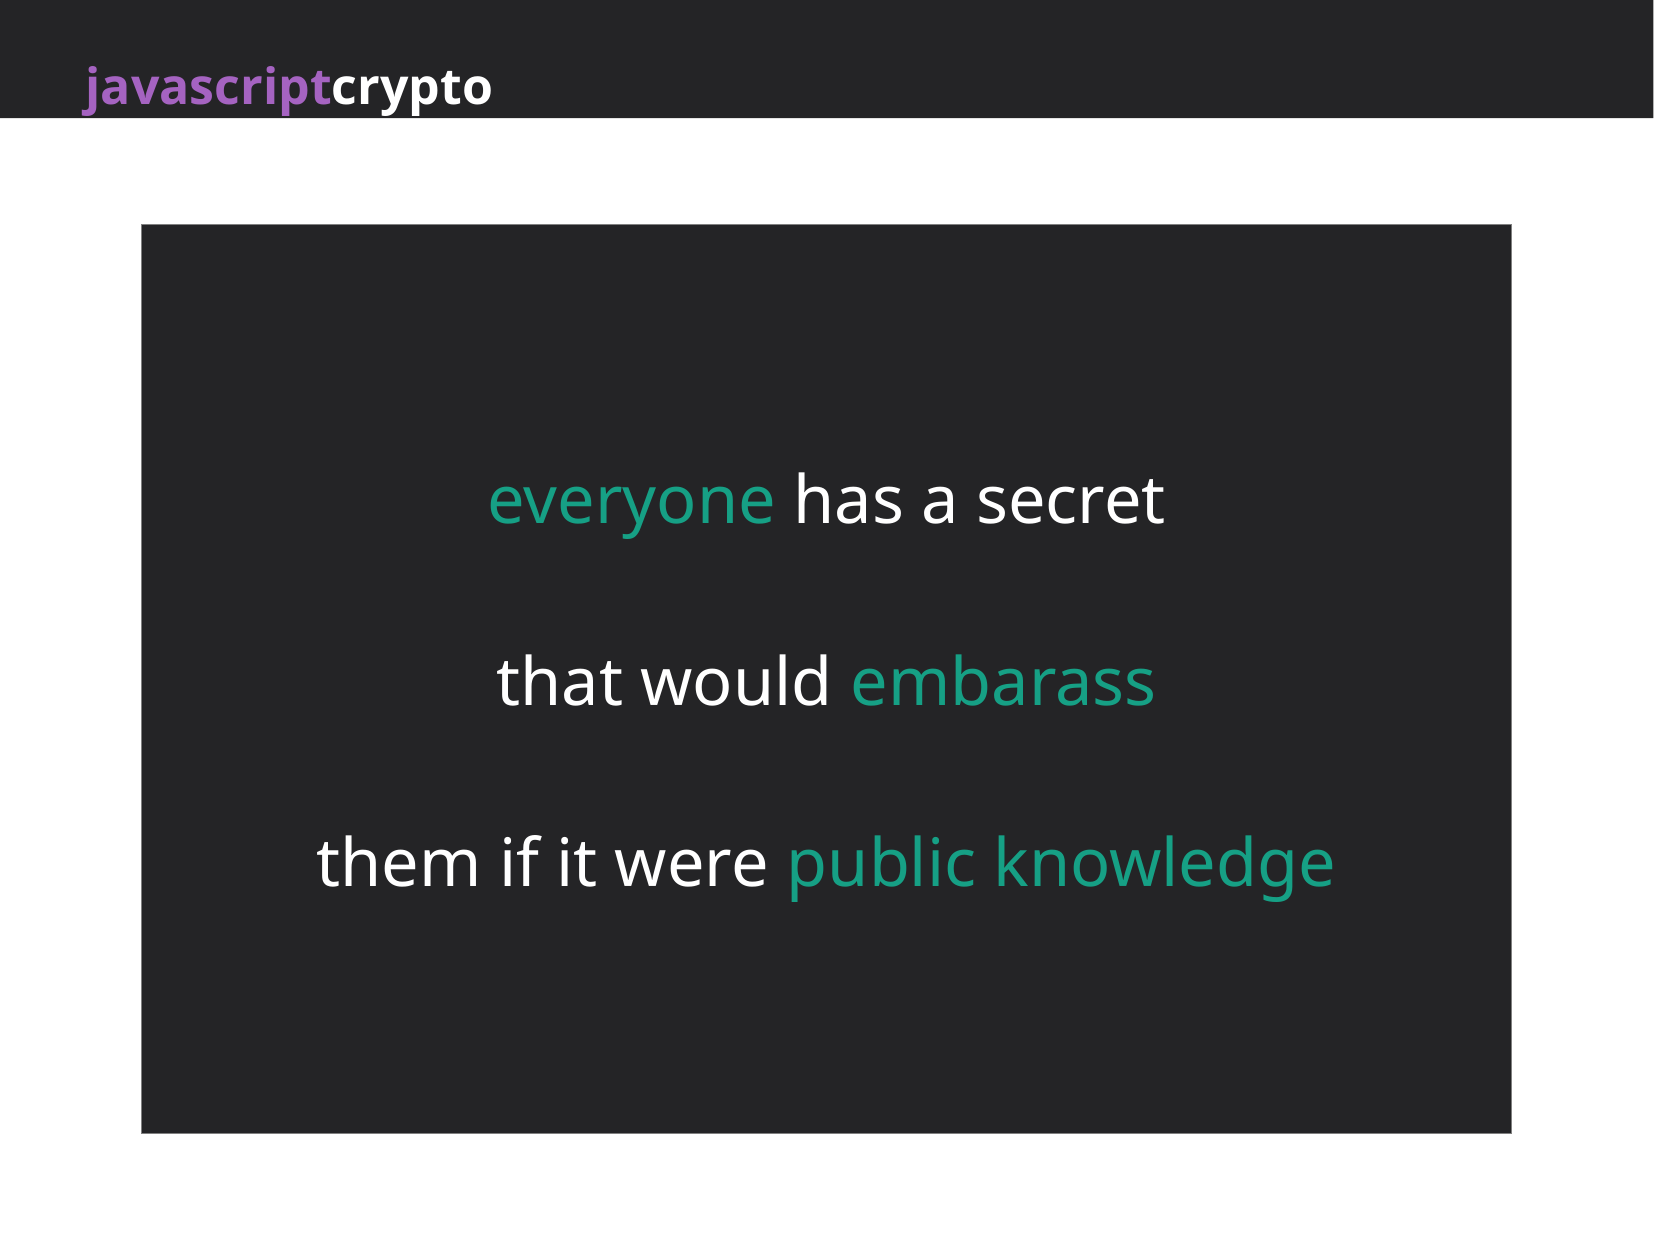

javascriptcrypto
everyone has a secret
that would embarass
them if it were public knowledge